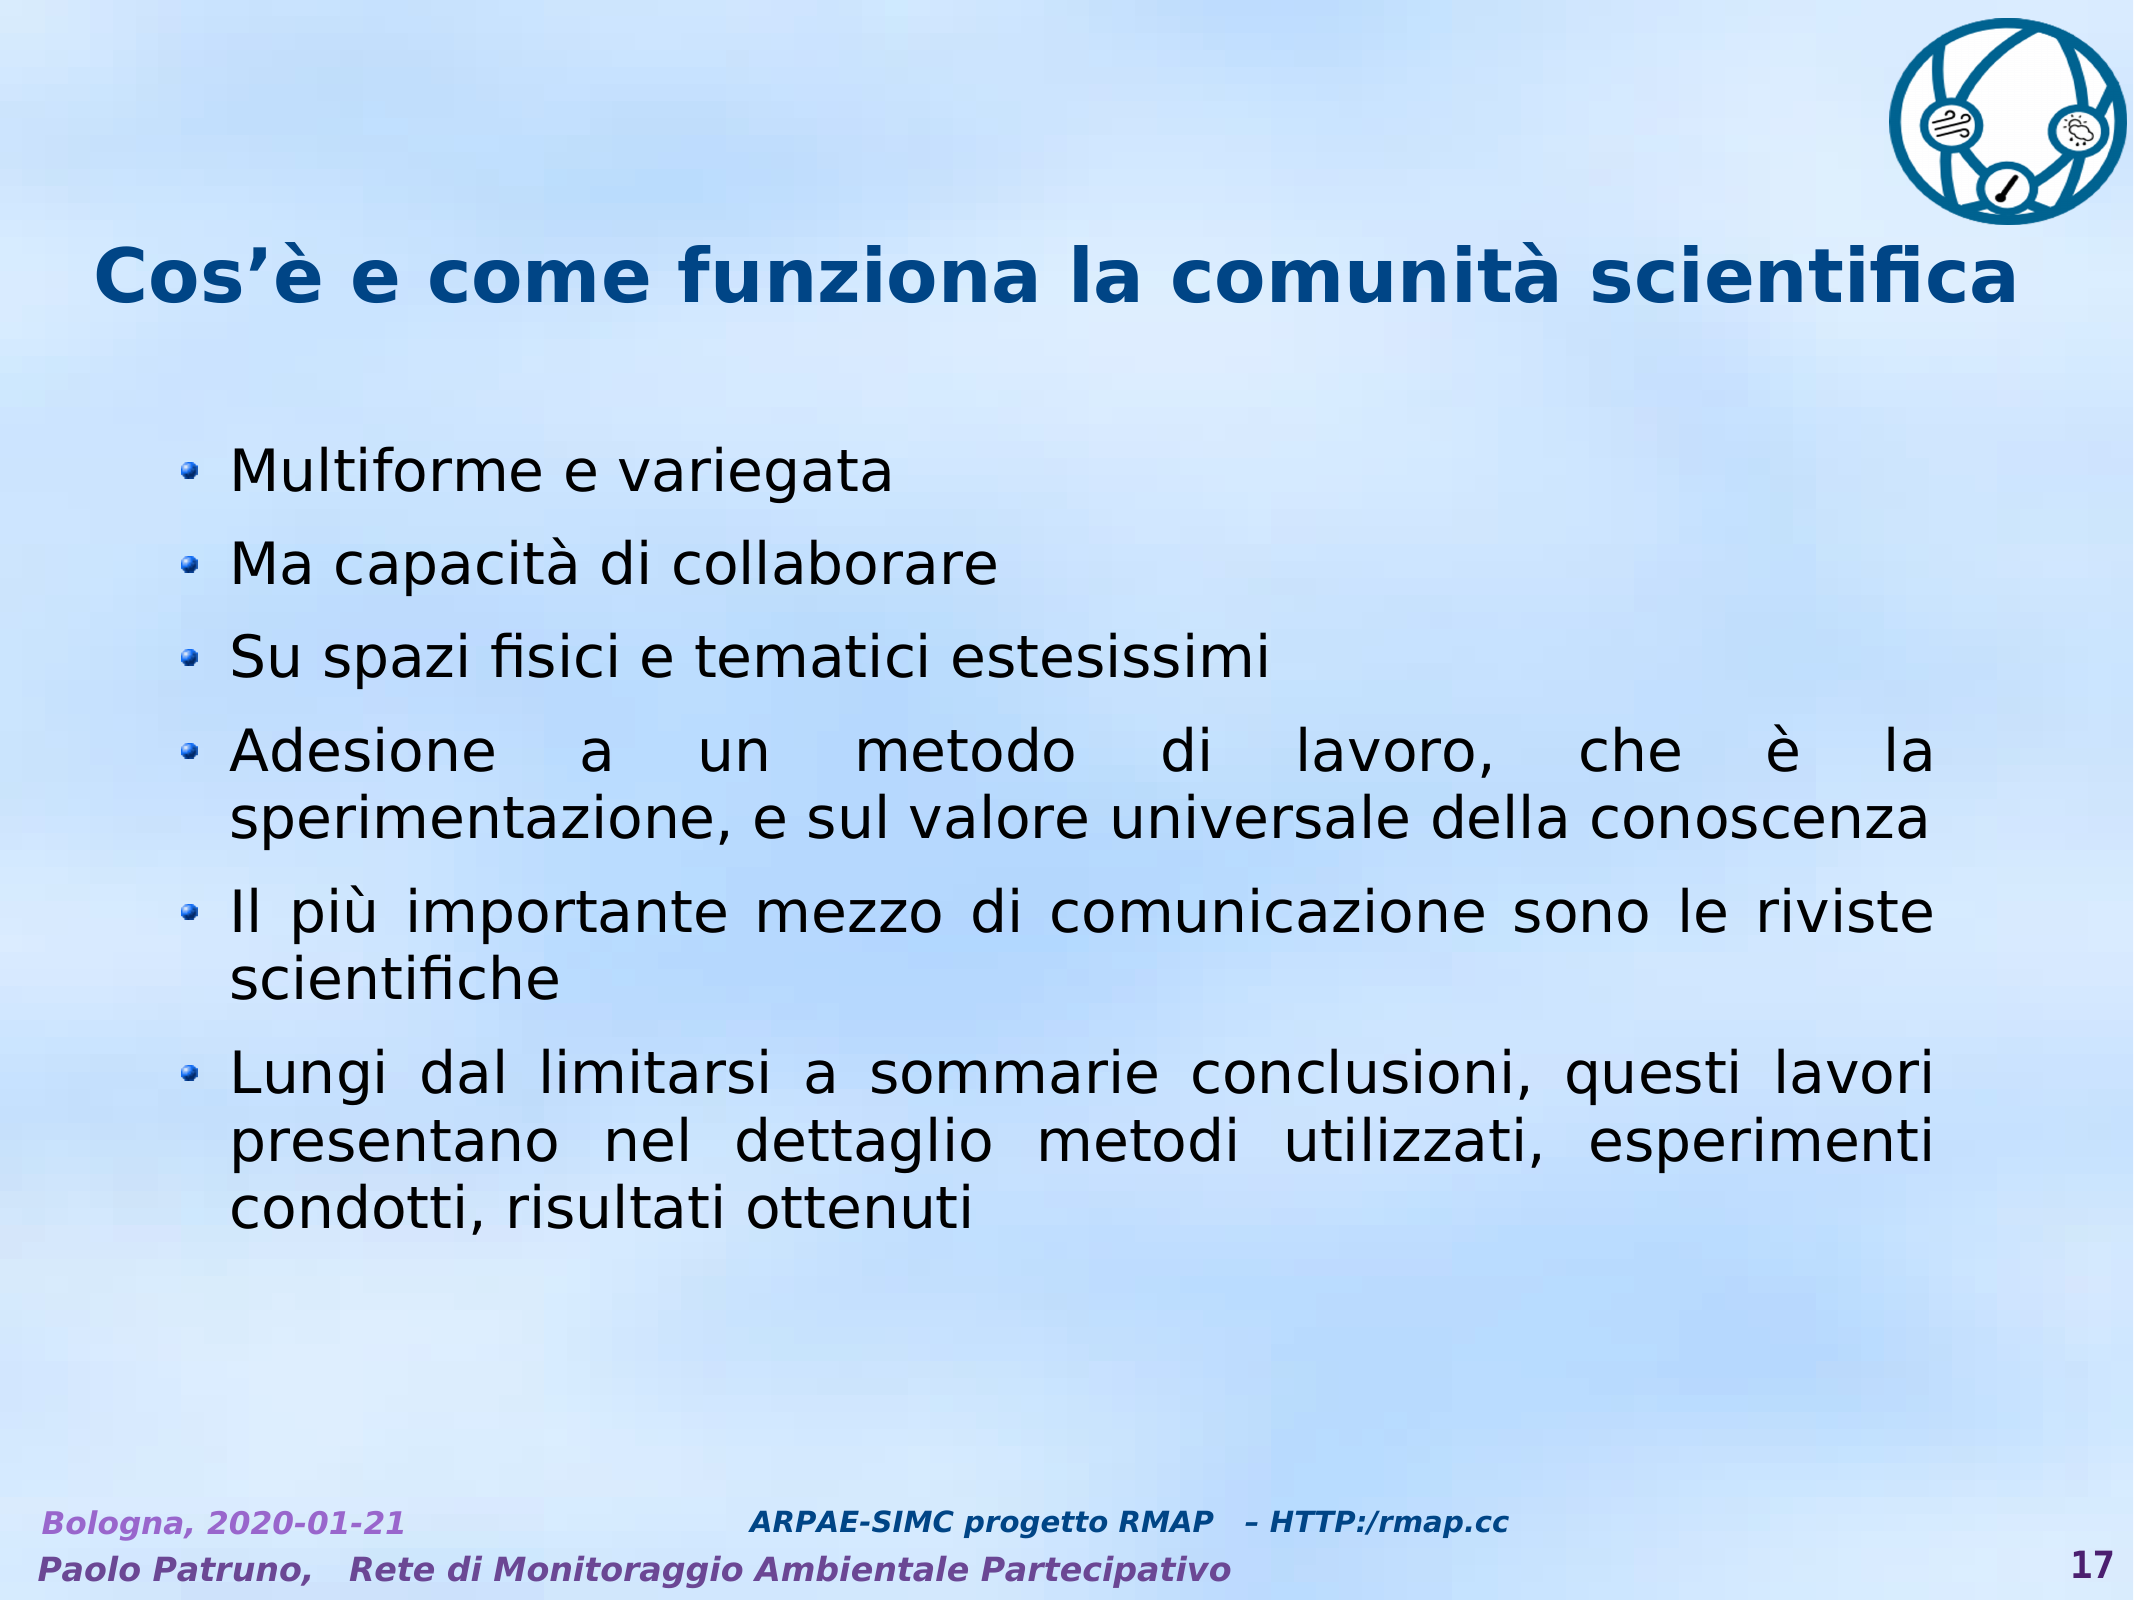

# Cos’è e come funziona la comunità scientifica
Multiforme e variegata
Ma capacità di collaborare
Su spazi fisici e tematici estesissimi
Adesione a un metodo di lavoro, che è la sperimentazione, e sul valore universale della conoscenza
Il più importante mezzo di comunicazione sono le riviste scientifiche
Lungi dal limitarsi a sommarie conclusioni, questi lavori presentano nel dettaglio metodi utilizzati, esperimenti condotti, risultati ottenuti